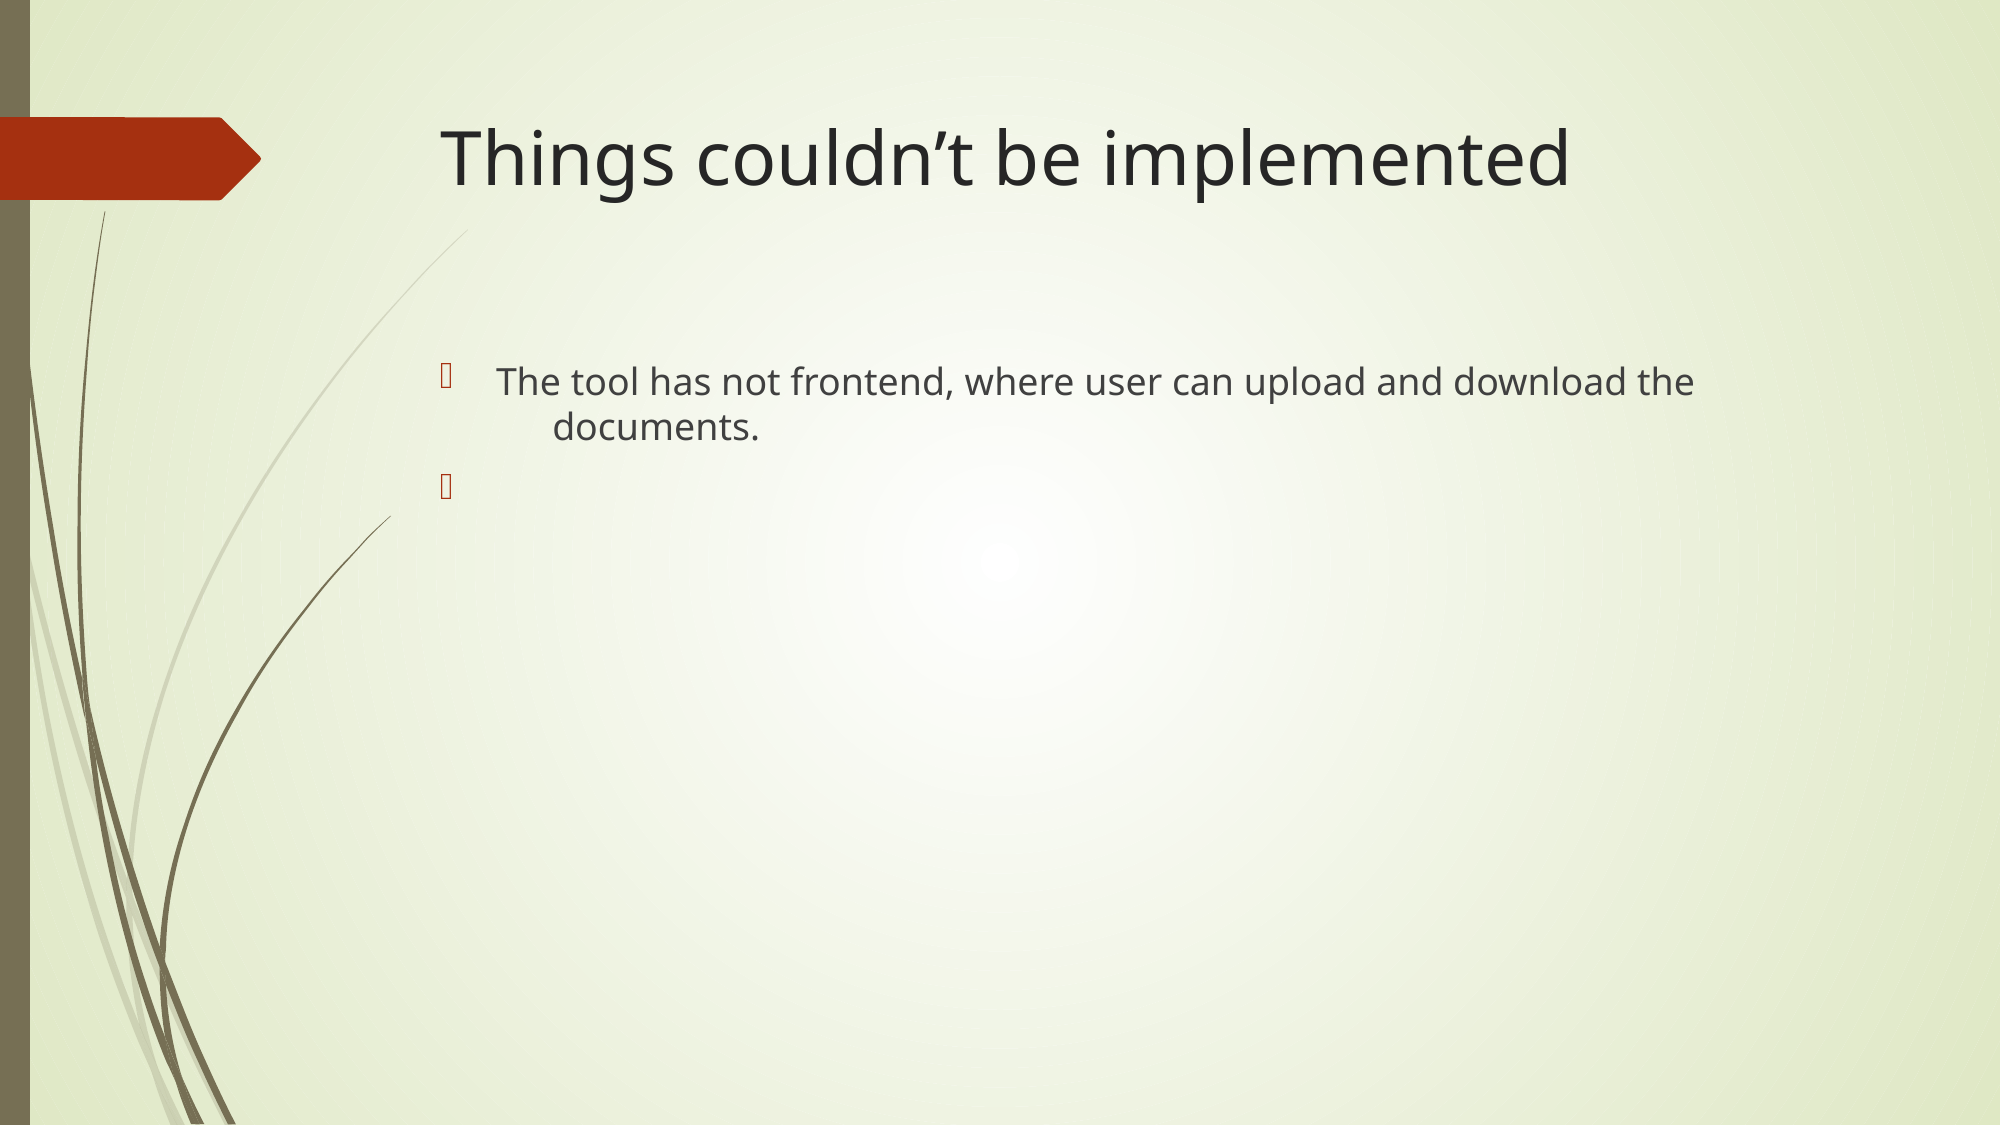

# Things couldn’t be implemented
The tool has not frontend, where user can upload and download the documents.